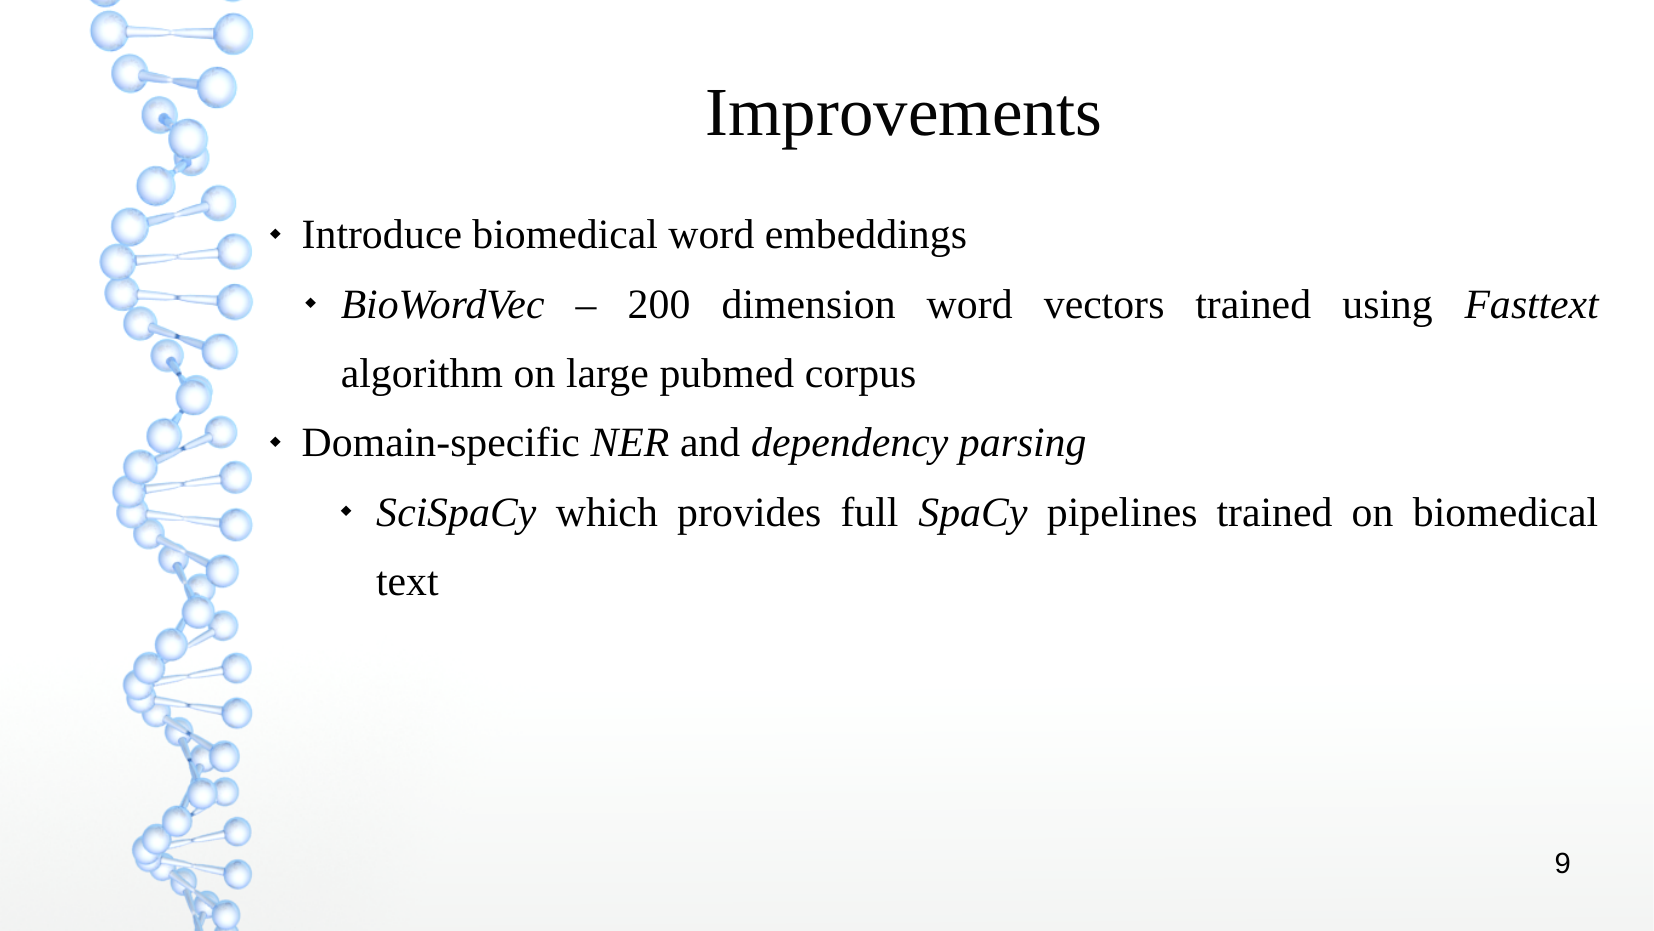

Introduce biomedical word embeddings
BioWordVec – 200 dimension word vectors trained using Fasttext algorithm on large pubmed corpus
 Domain-specific NER and dependency parsing
SciSpaCy which provides full SpaCy pipelines trained on biomedical text
# Improvements
9